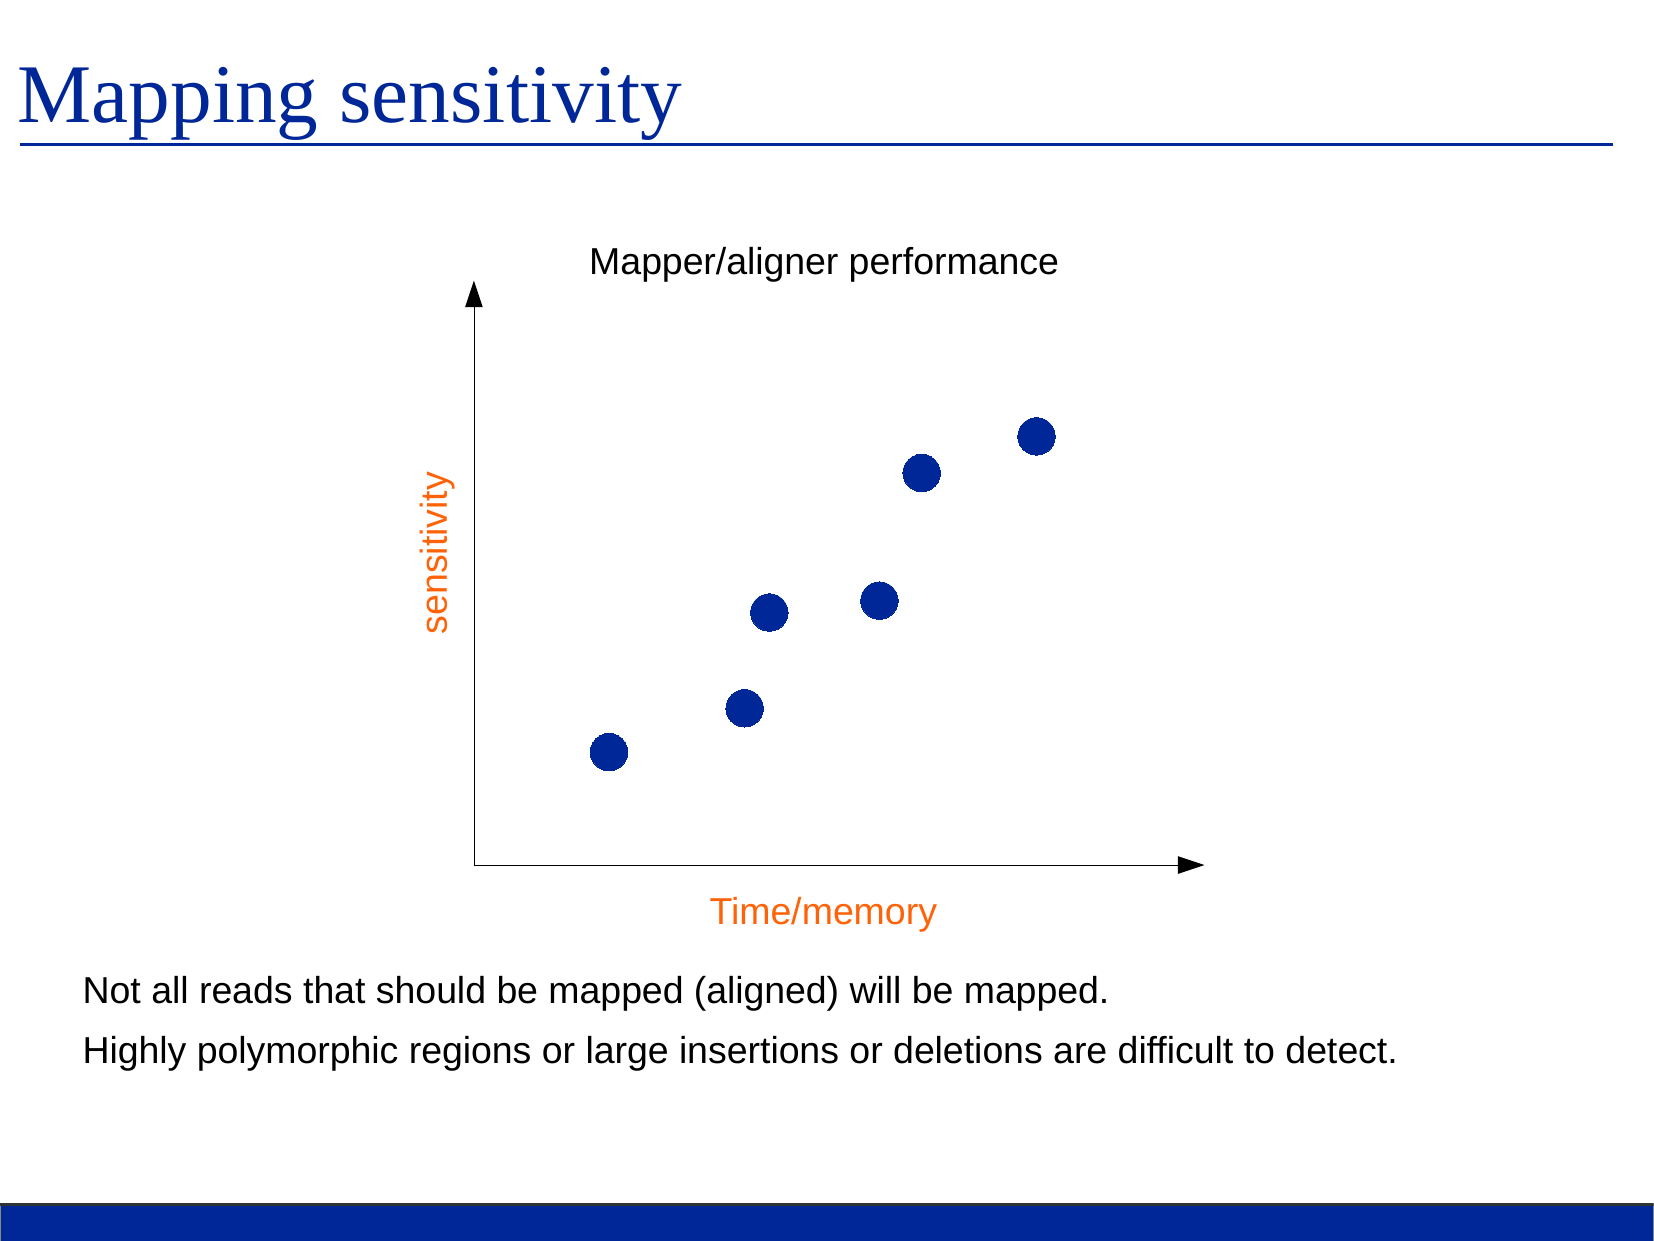

# Mapping sensitivity
Mapper/aligner performance
sensitivity
Time/memory
Not all reads that should be mapped (aligned) will be mapped.
Highly polymorphic regions or large insertions or deletions are difficult to detect.